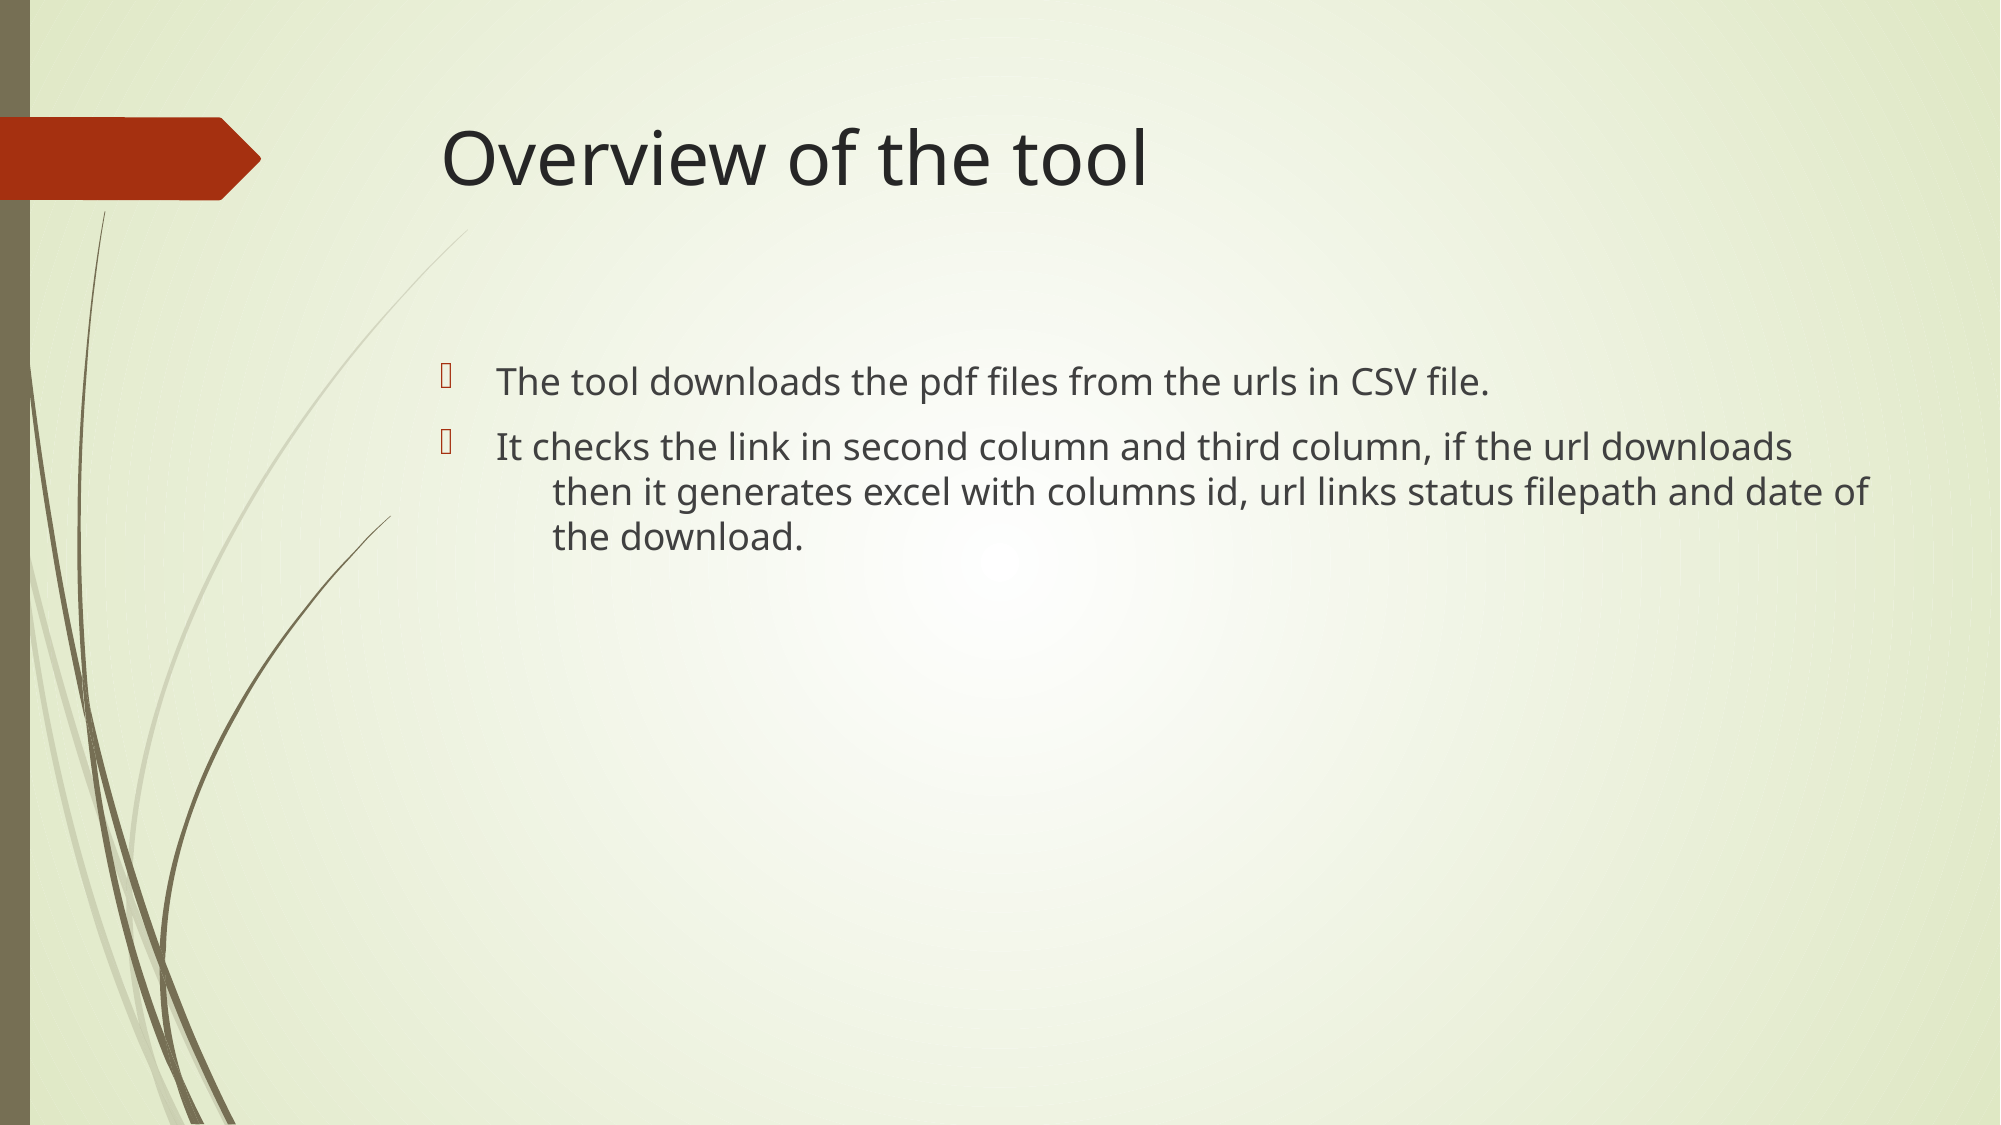

# Overview of the tool
The tool downloads the pdf files from the urls in CSV file.
It checks the link in second column and third column, if the url downloads then it generates excel with columns id, url links status filepath and date of the download.